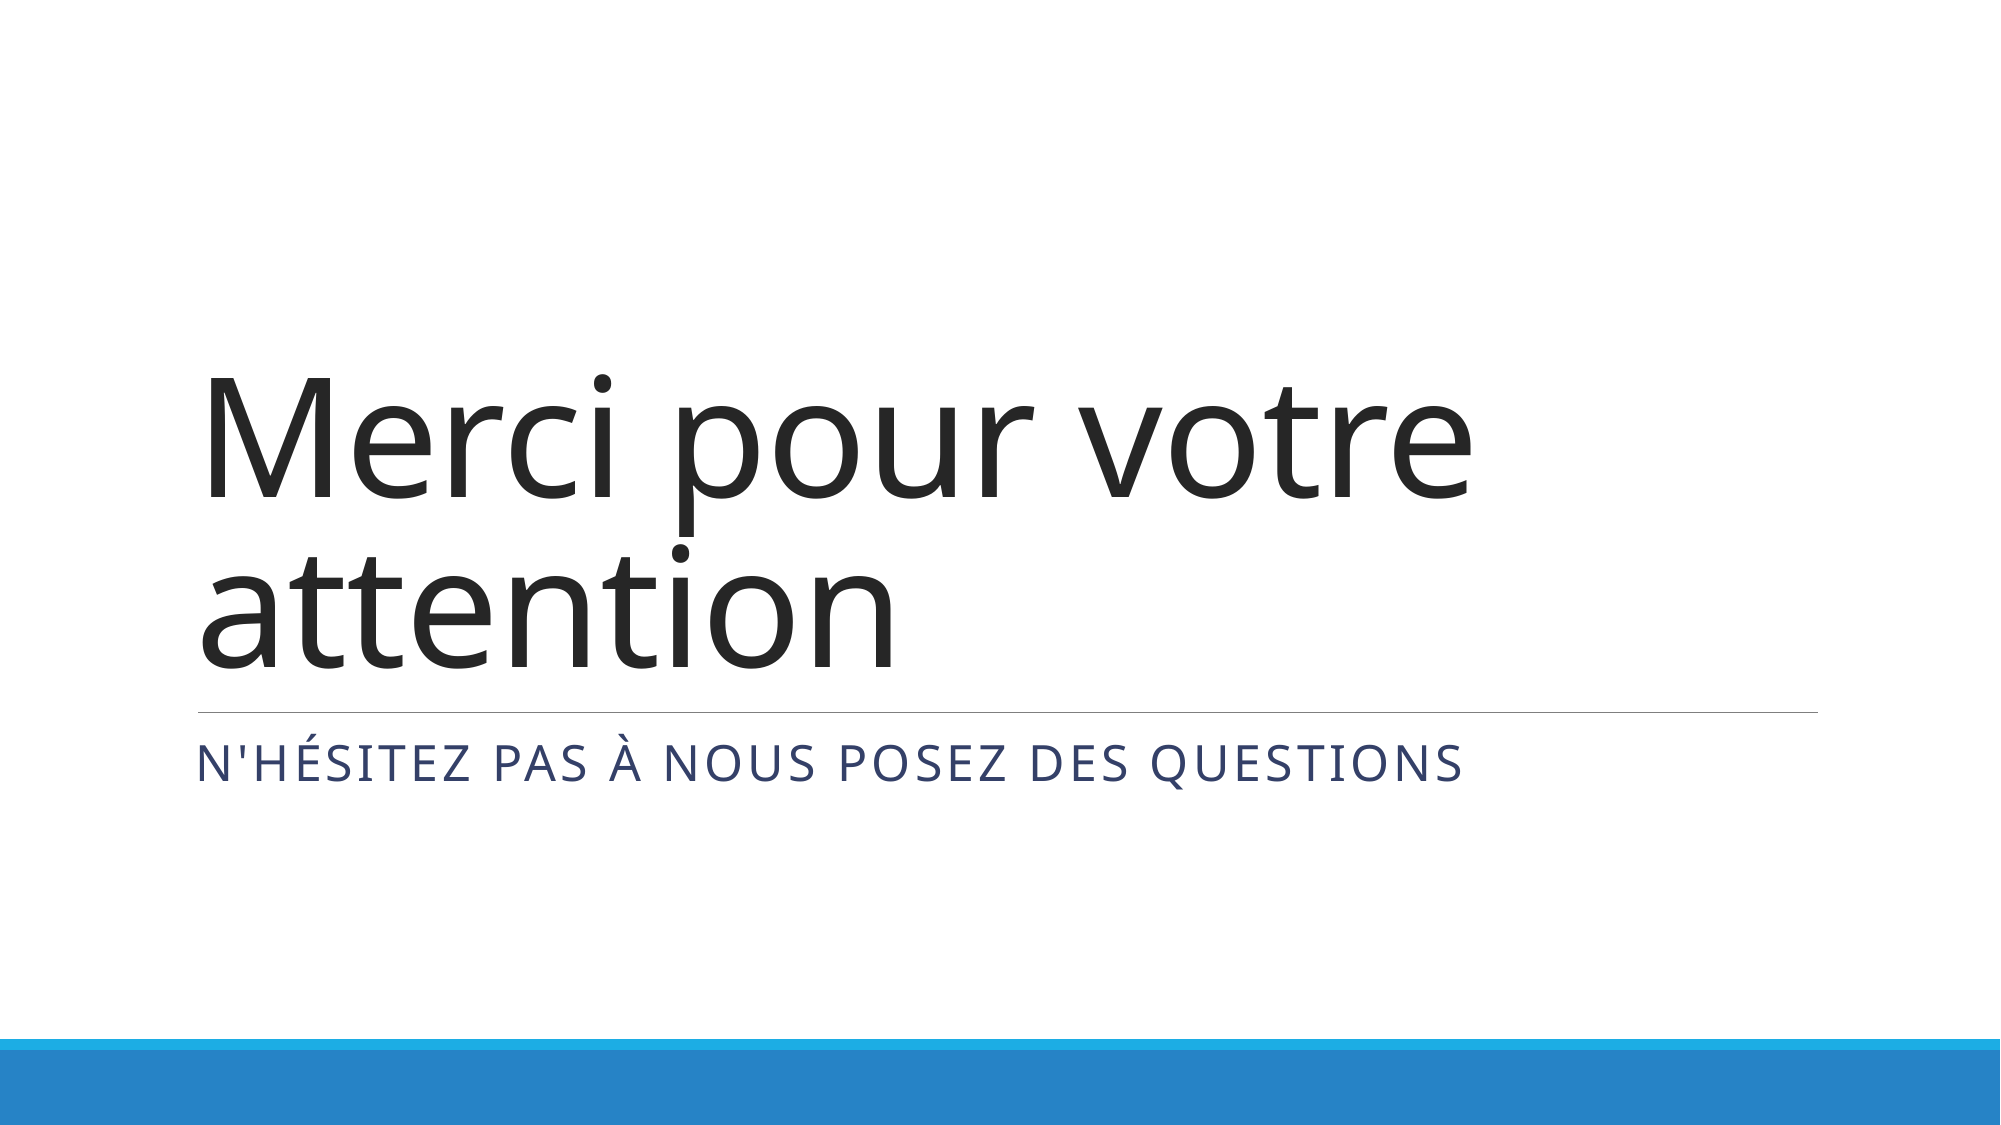

# Merci pour votre attention
N'hésitez pas à nous posez des questions